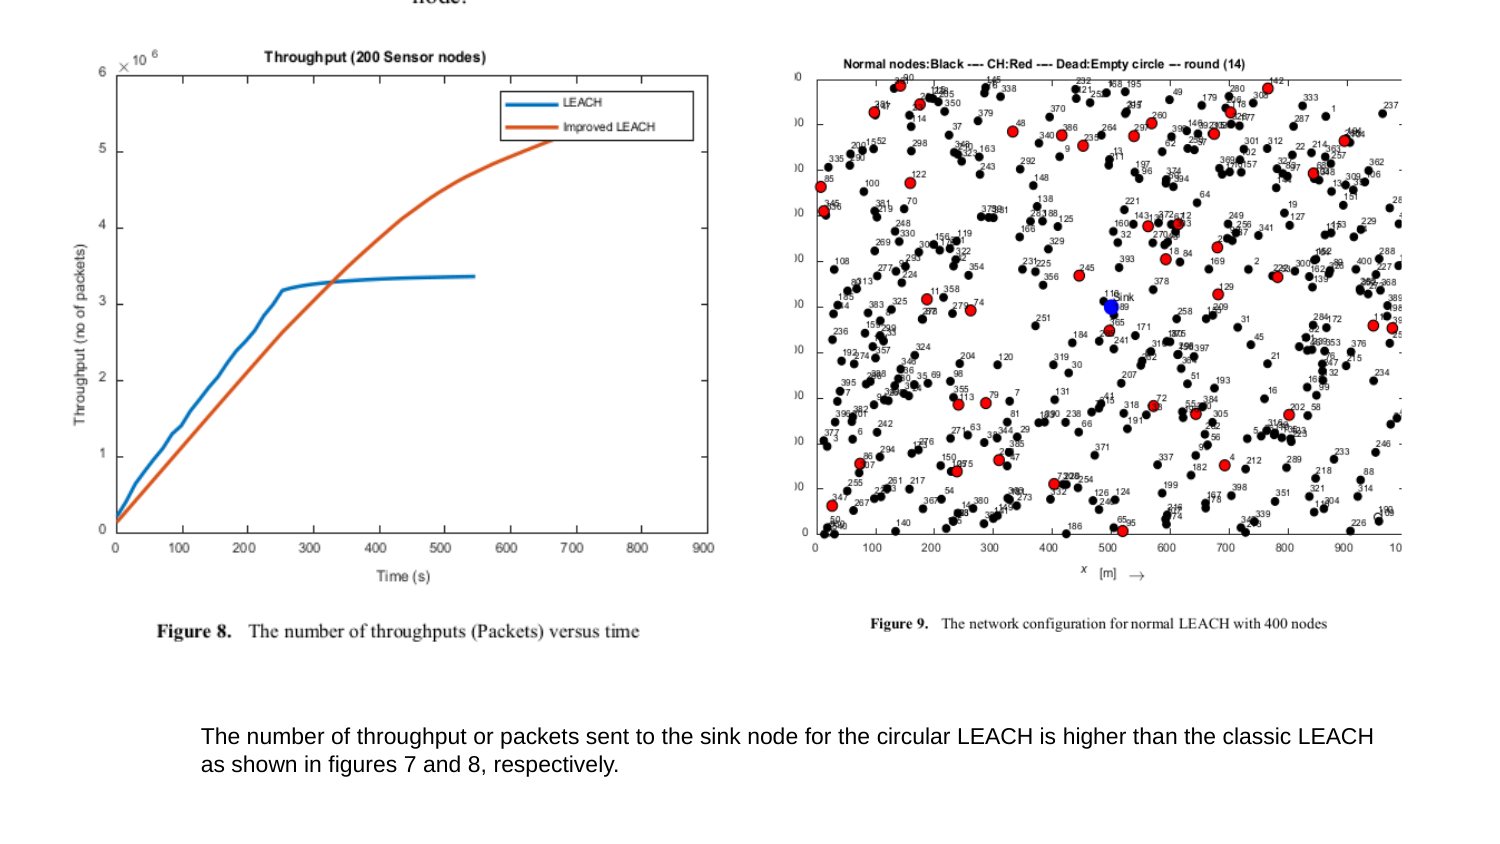

The number of throughput or packets sent to the sink node for the circular LEACH is higher than the classic LEACH as shown in figures 7 and 8, respectively.